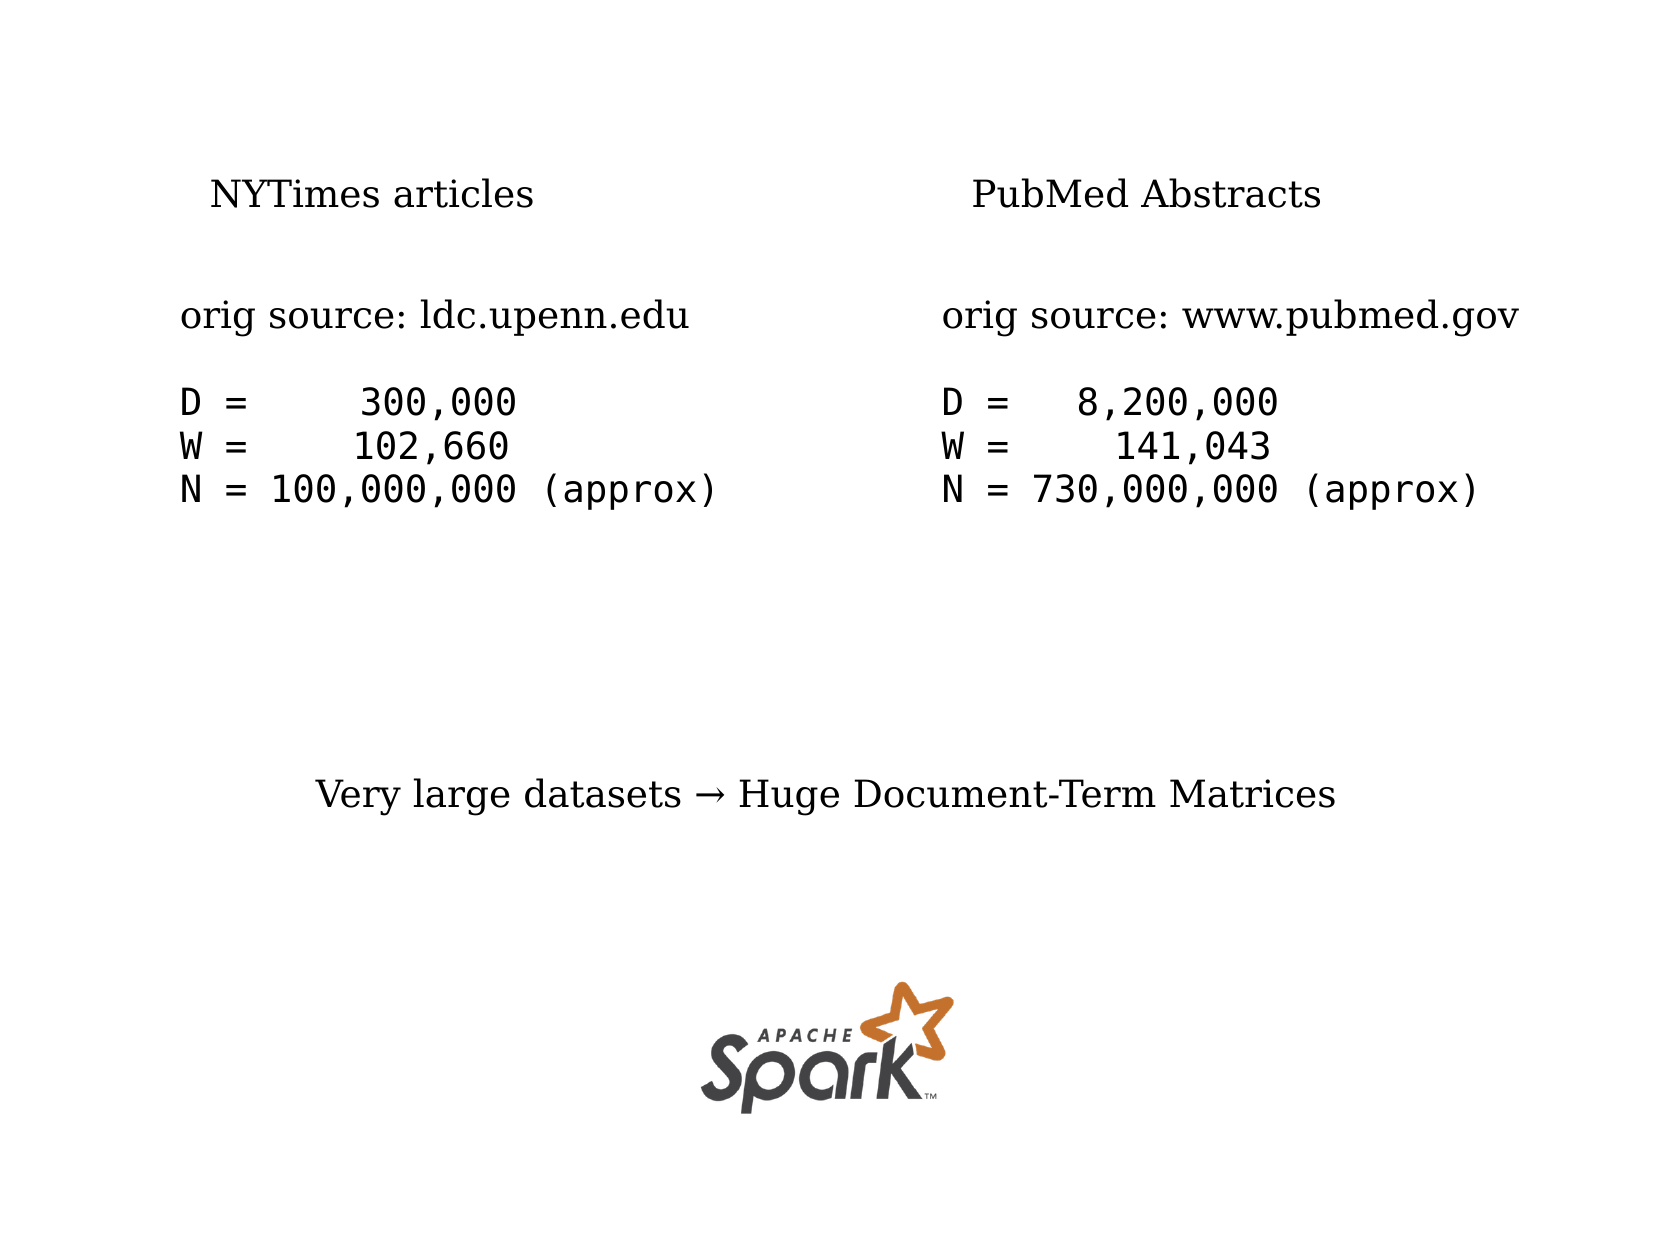

NYTimes articles
PubMed Abstracts
orig source: ldc.upenn.edu
D = 300,000
W = 	 102,660
N = 100,000,000 (approx)
orig source: www.pubmed.gov
D = 8,200,000
W = 	 141,043
N = 730,000,000 (approx)
Very large datasets → Huge Document-Term Matrices
np.savez('DTM_kos', data=DTM.data, indices=DTM.indices, indptr= DTM.indptr, shape=DTM.shape)